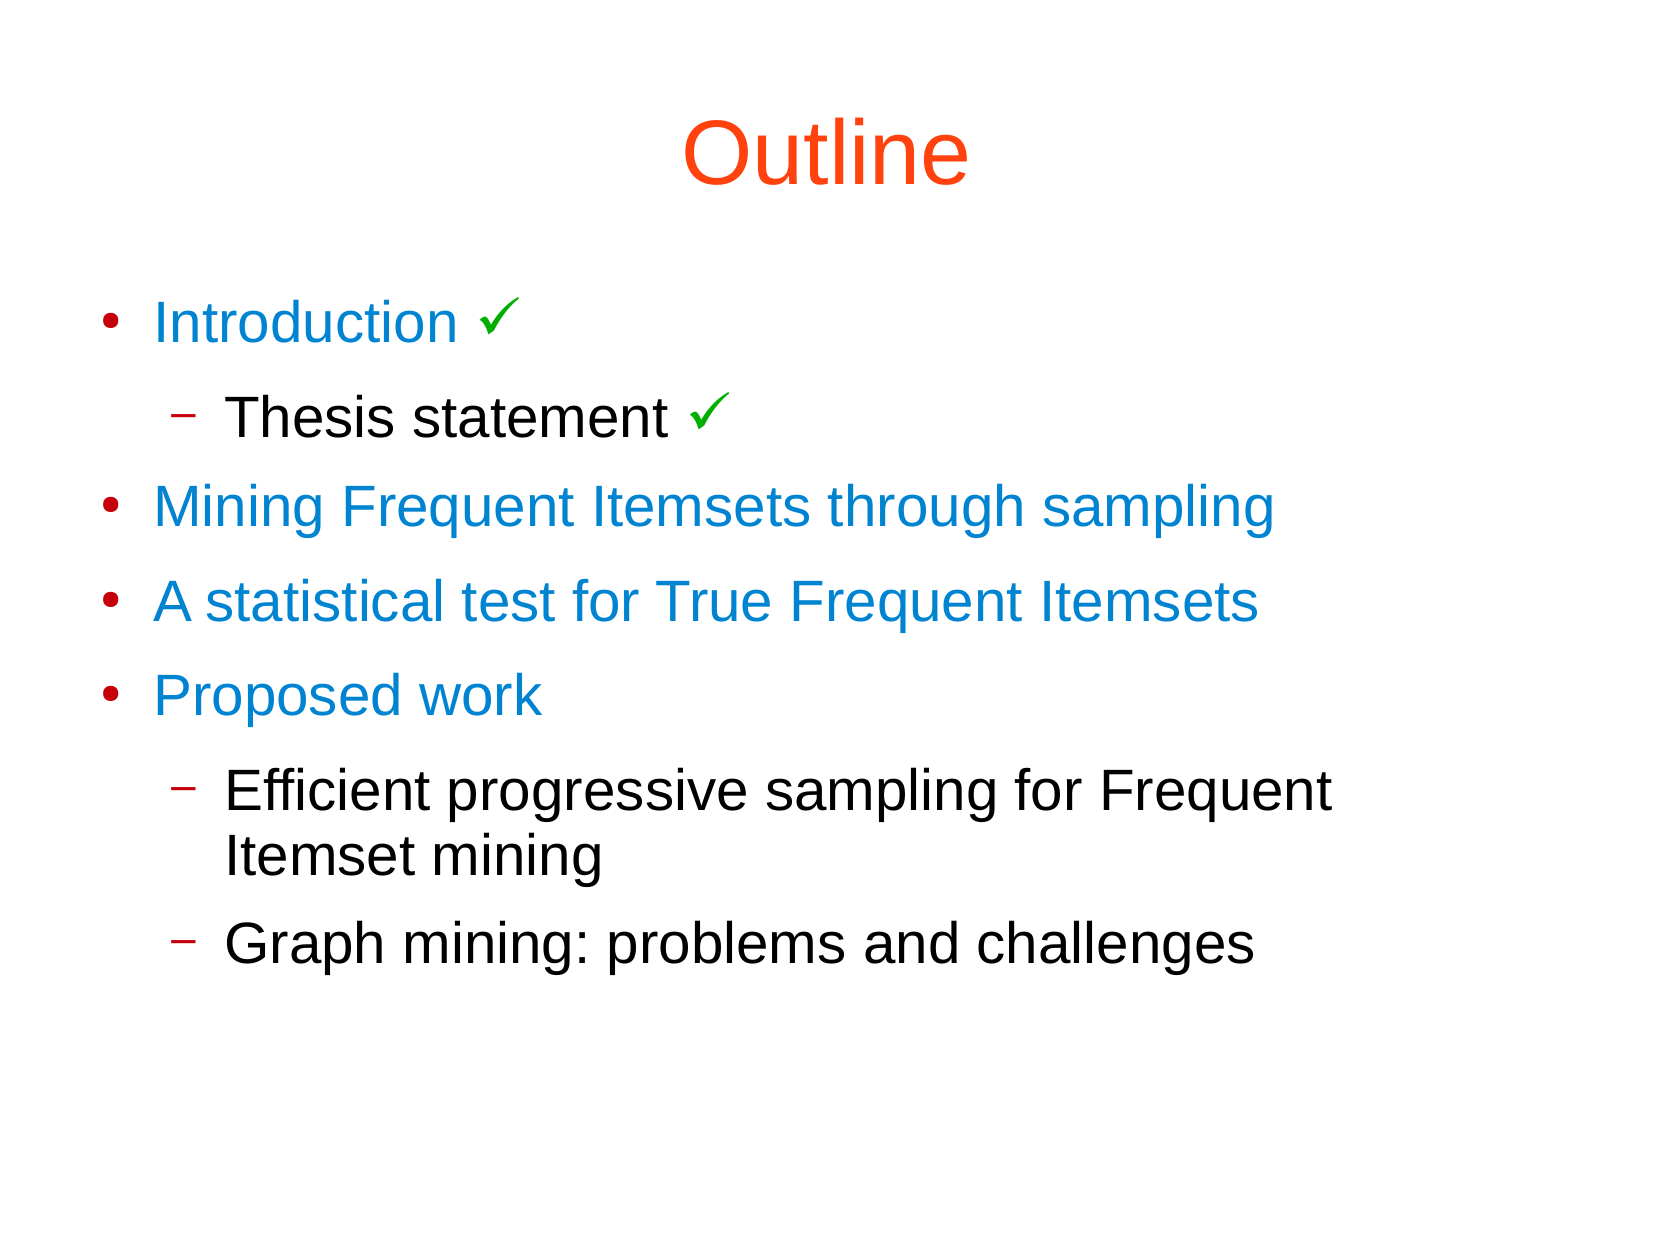

# Outline
Introduction ü
Thesis statement ü
Mining Frequent Itemsets through sampling
A statistical test for True Frequent Itemsets
Proposed work
Efficient progressive sampling for Frequent Itemset mining
Graph mining: problems and challenges